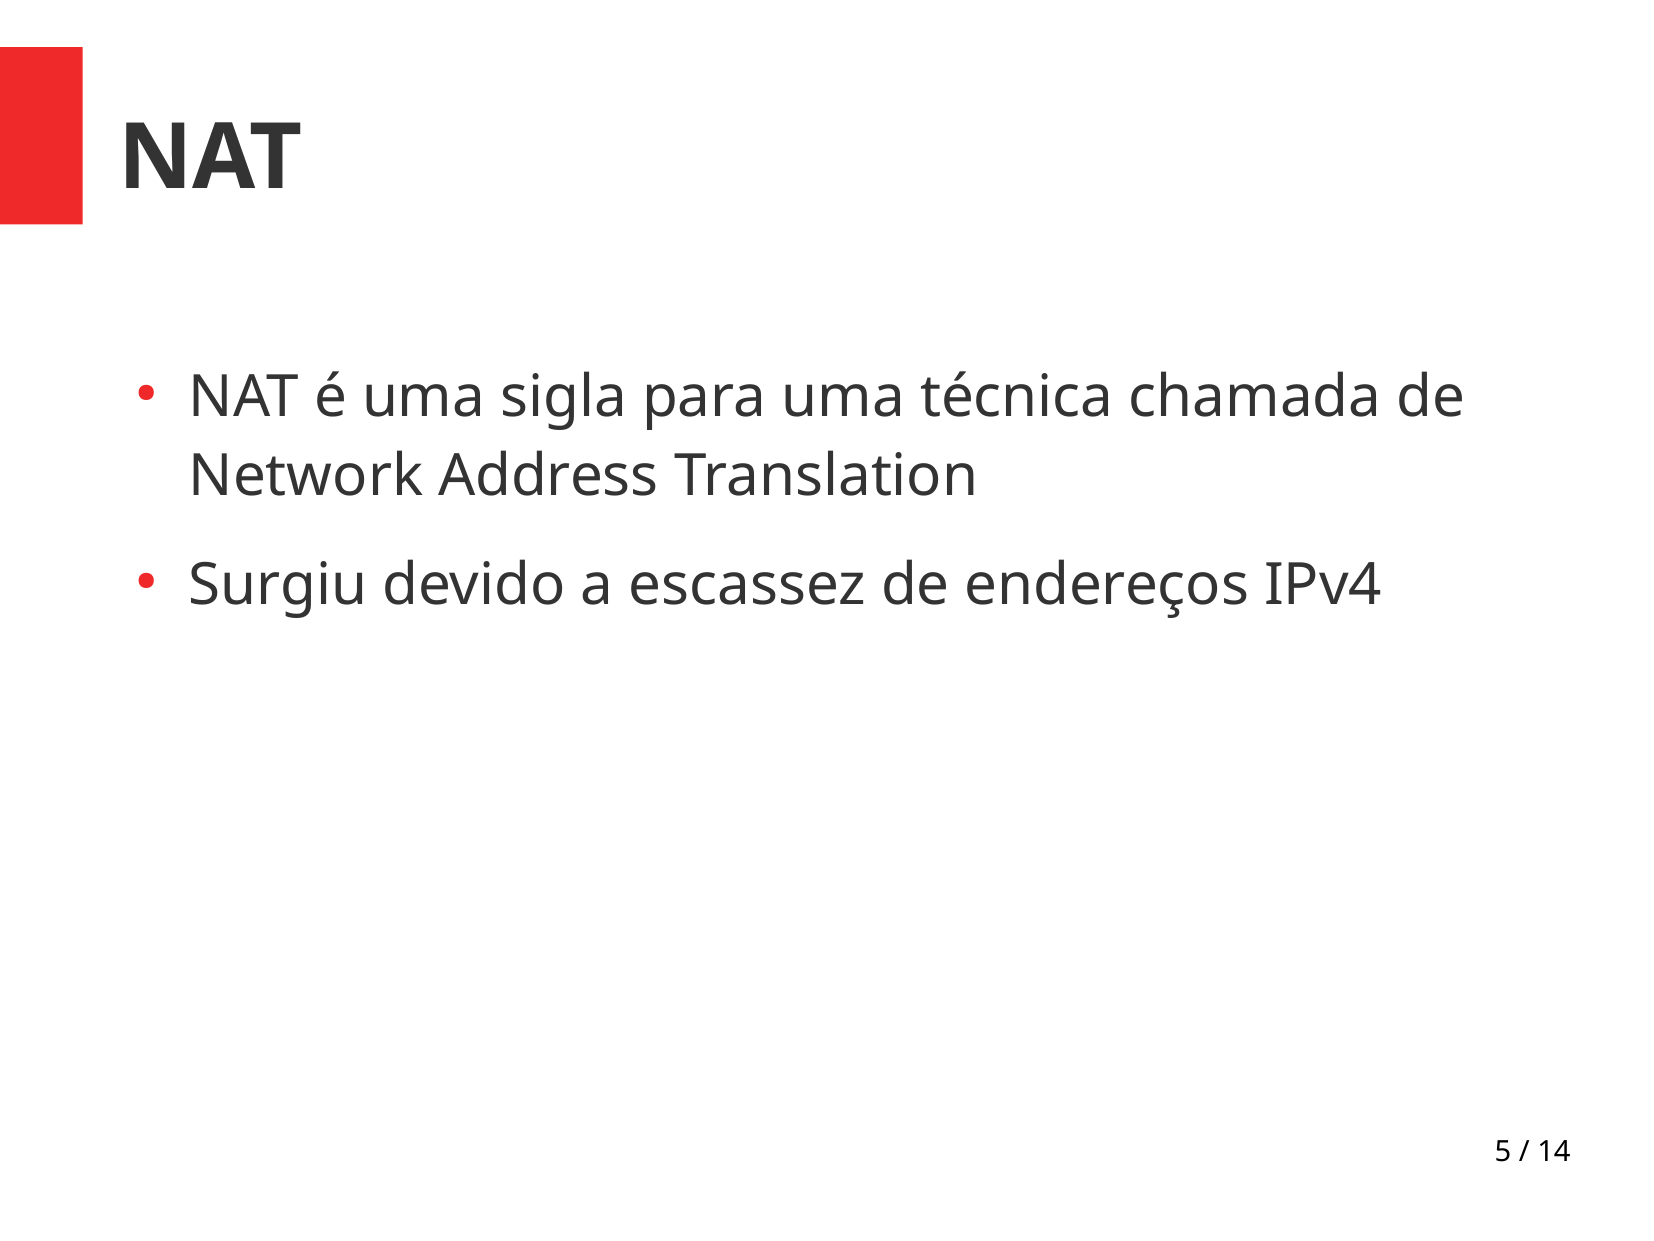

# NAT
NAT é uma sigla para uma técnica chamada de Network Address Translation
Surgiu devido a escassez de endereços IPv4
5